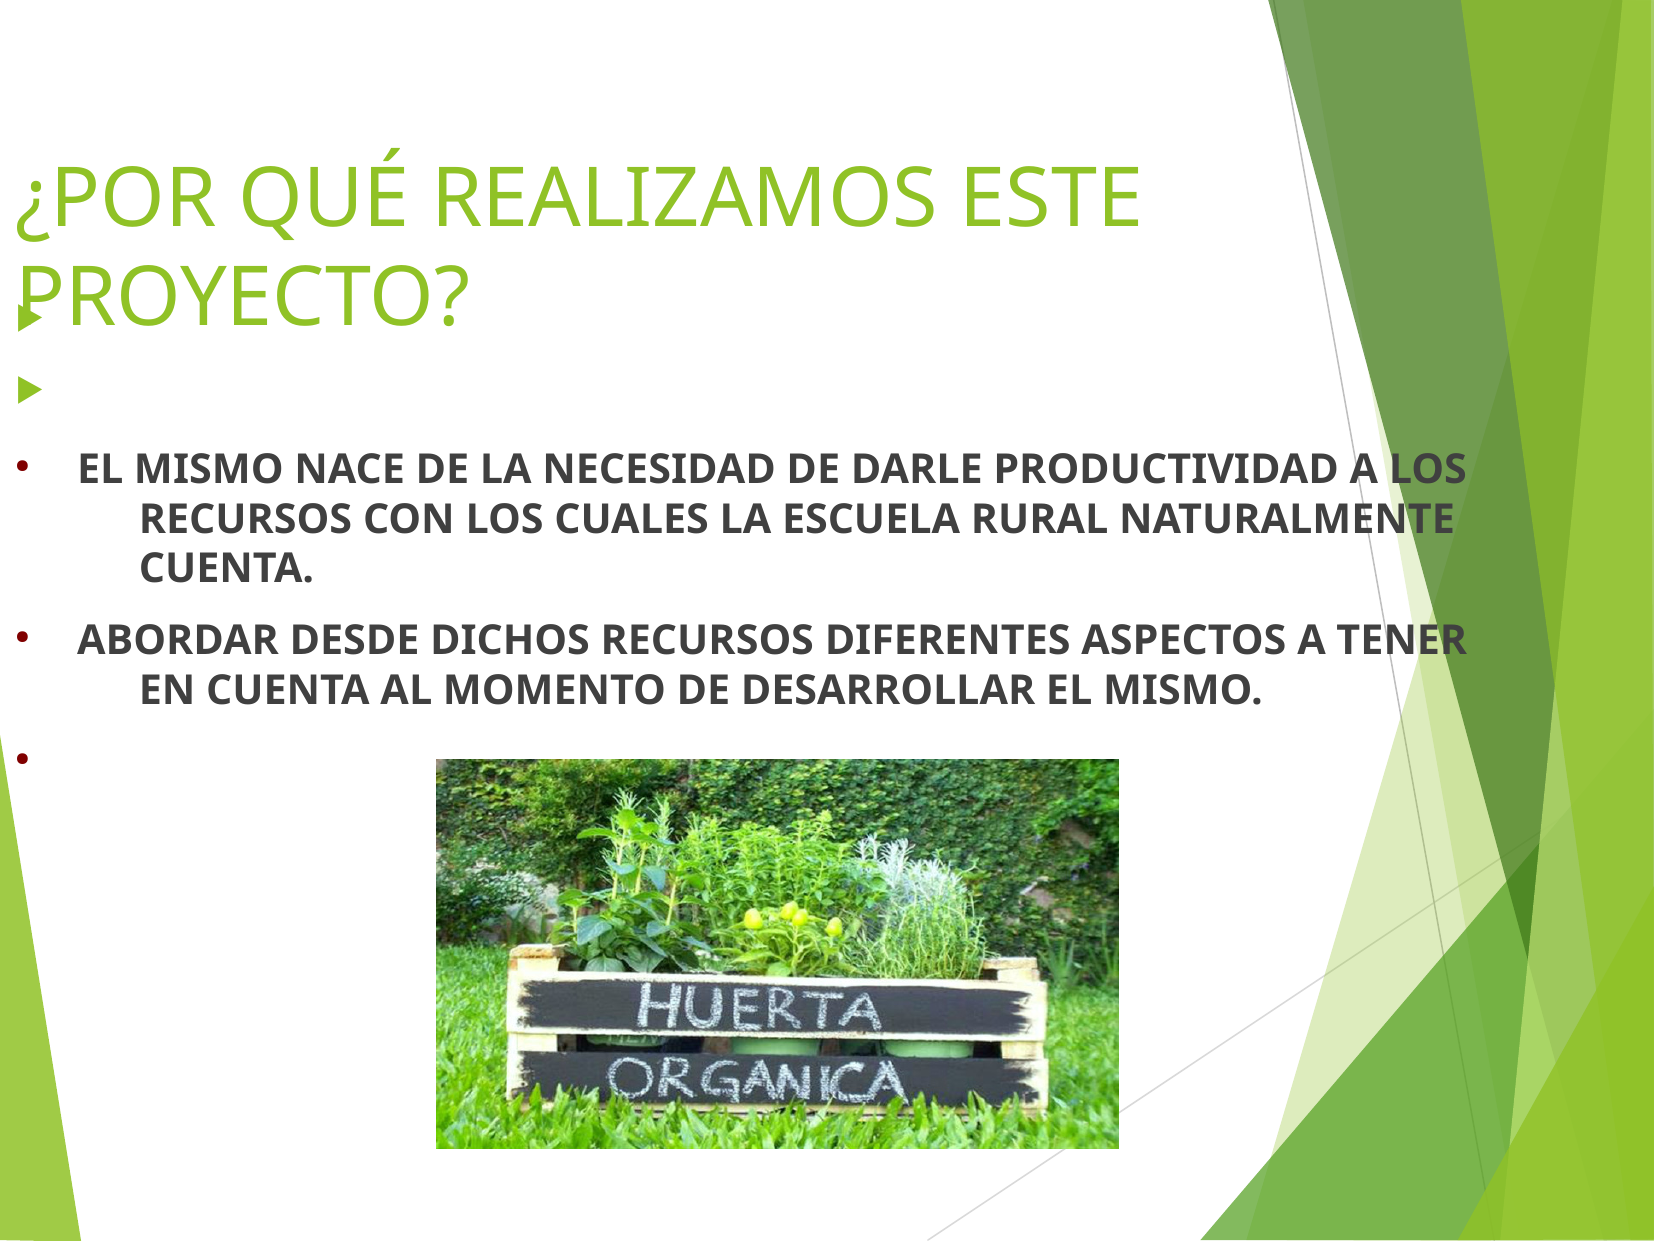

# ¿POR QUÉ REALIZAMOS ESTE PROYECTO?
EL MISMO NACE DE LA NECESIDAD DE DARLE PRODUCTIVIDAD A LOS RECURSOS CON LOS CUALES LA ESCUELA RURAL NATURALMENTE CUENTA.
ABORDAR DESDE DICHOS RECURSOS DIFERENTES ASPECTOS A TENER EN CUENTA AL MOMENTO DE DESARROLLAR EL MISMO.